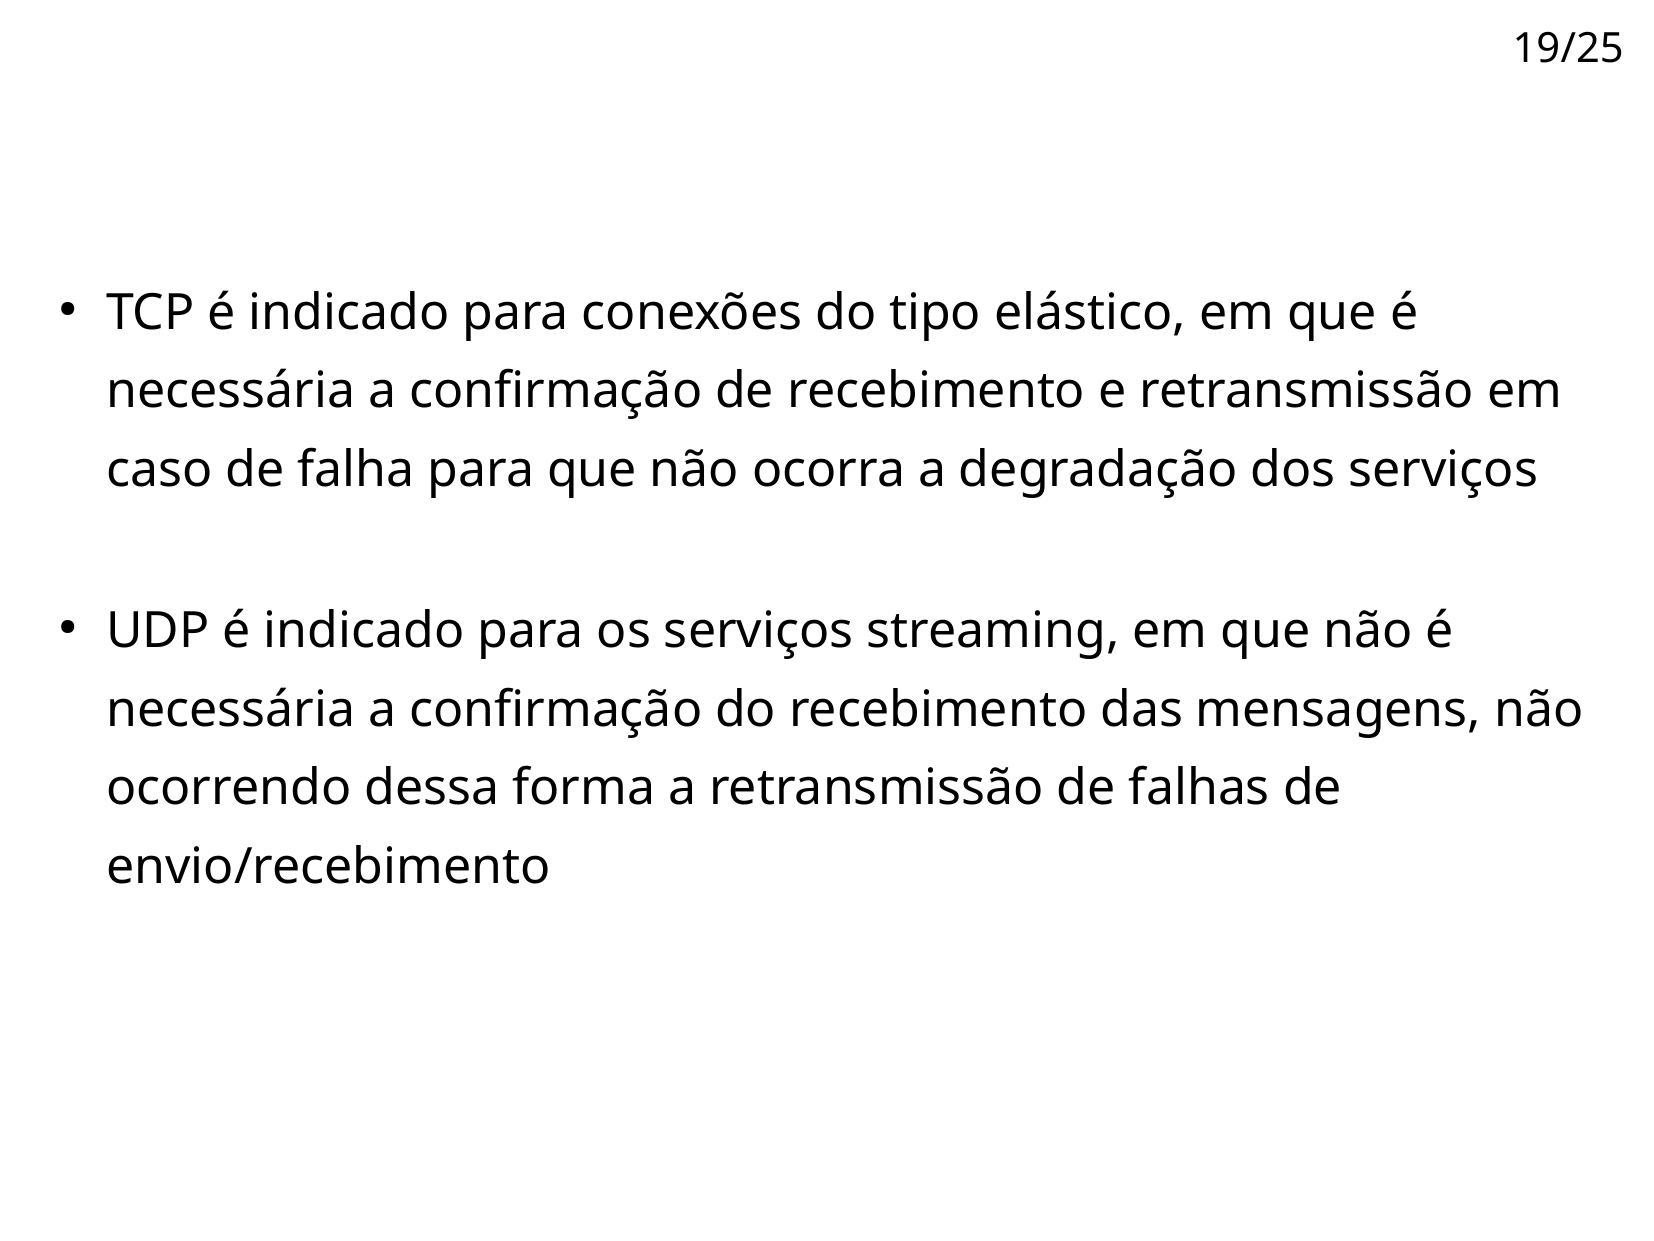

19
#
TCP é indicado para conexões do tipo elástico, em que é necessária a confirmação de recebimento e retransmissão em caso de falha para que não ocorra a degradação dos serviços
UDP é indicado para os serviços streaming, em que não é necessária a confirmação do recebimento das mensagens, não ocorrendo dessa forma a retransmissão de falhas de envio/recebimento